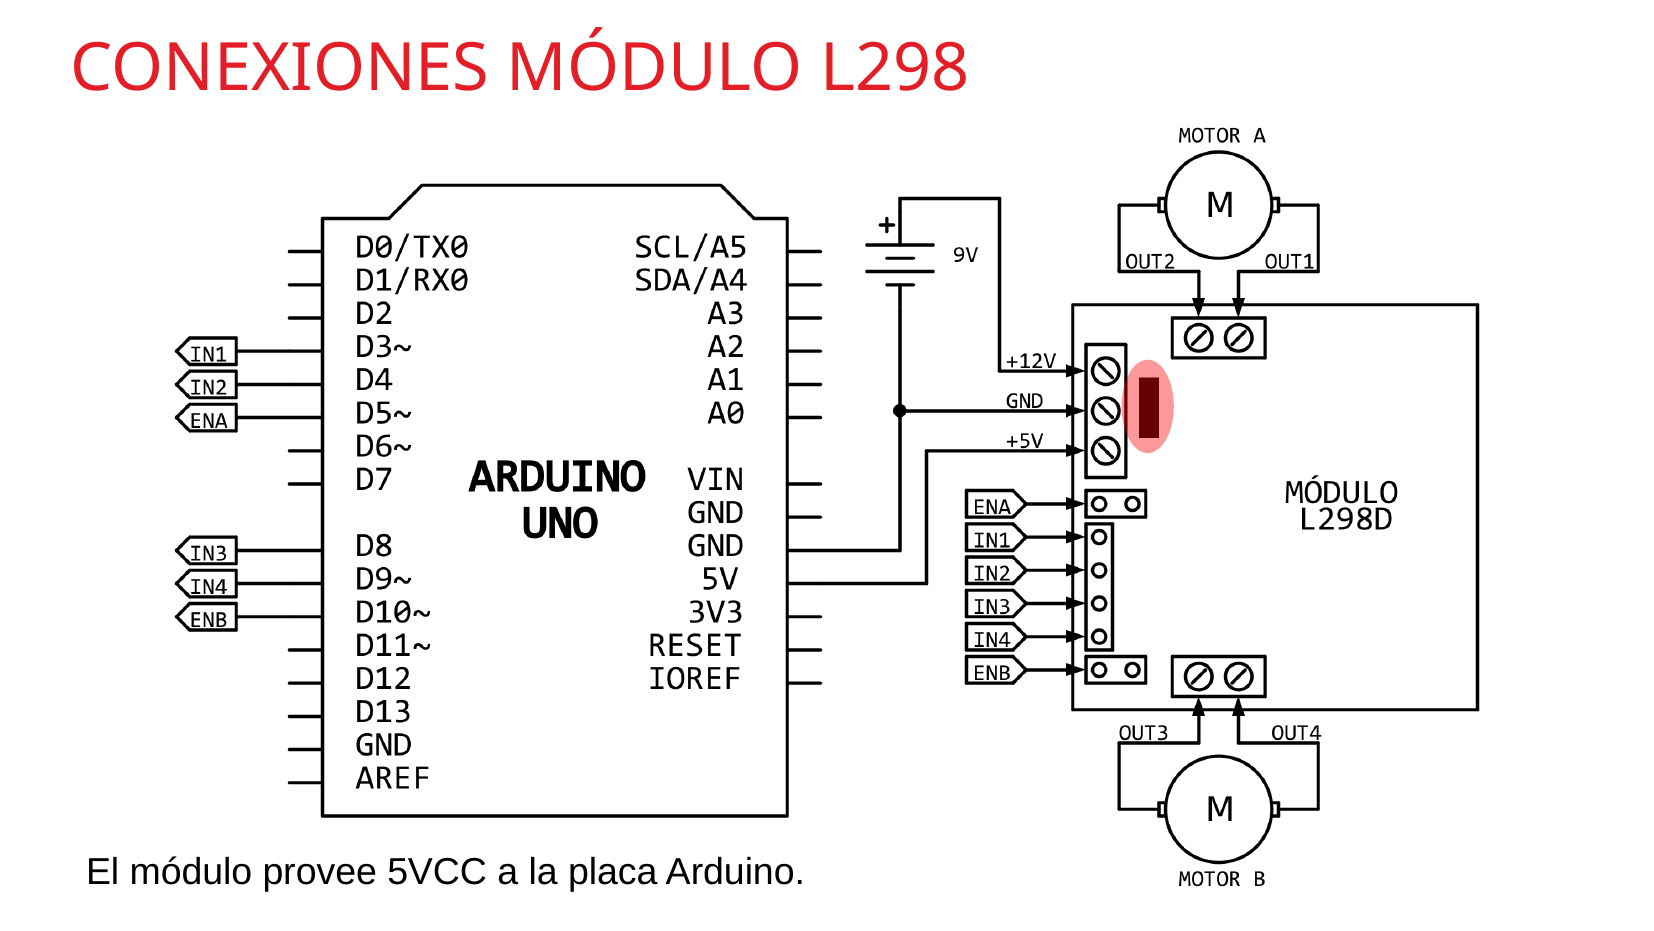

# CONEXIONES MÓDULO L298
El módulo provee 5VCC a la placa Arduino.